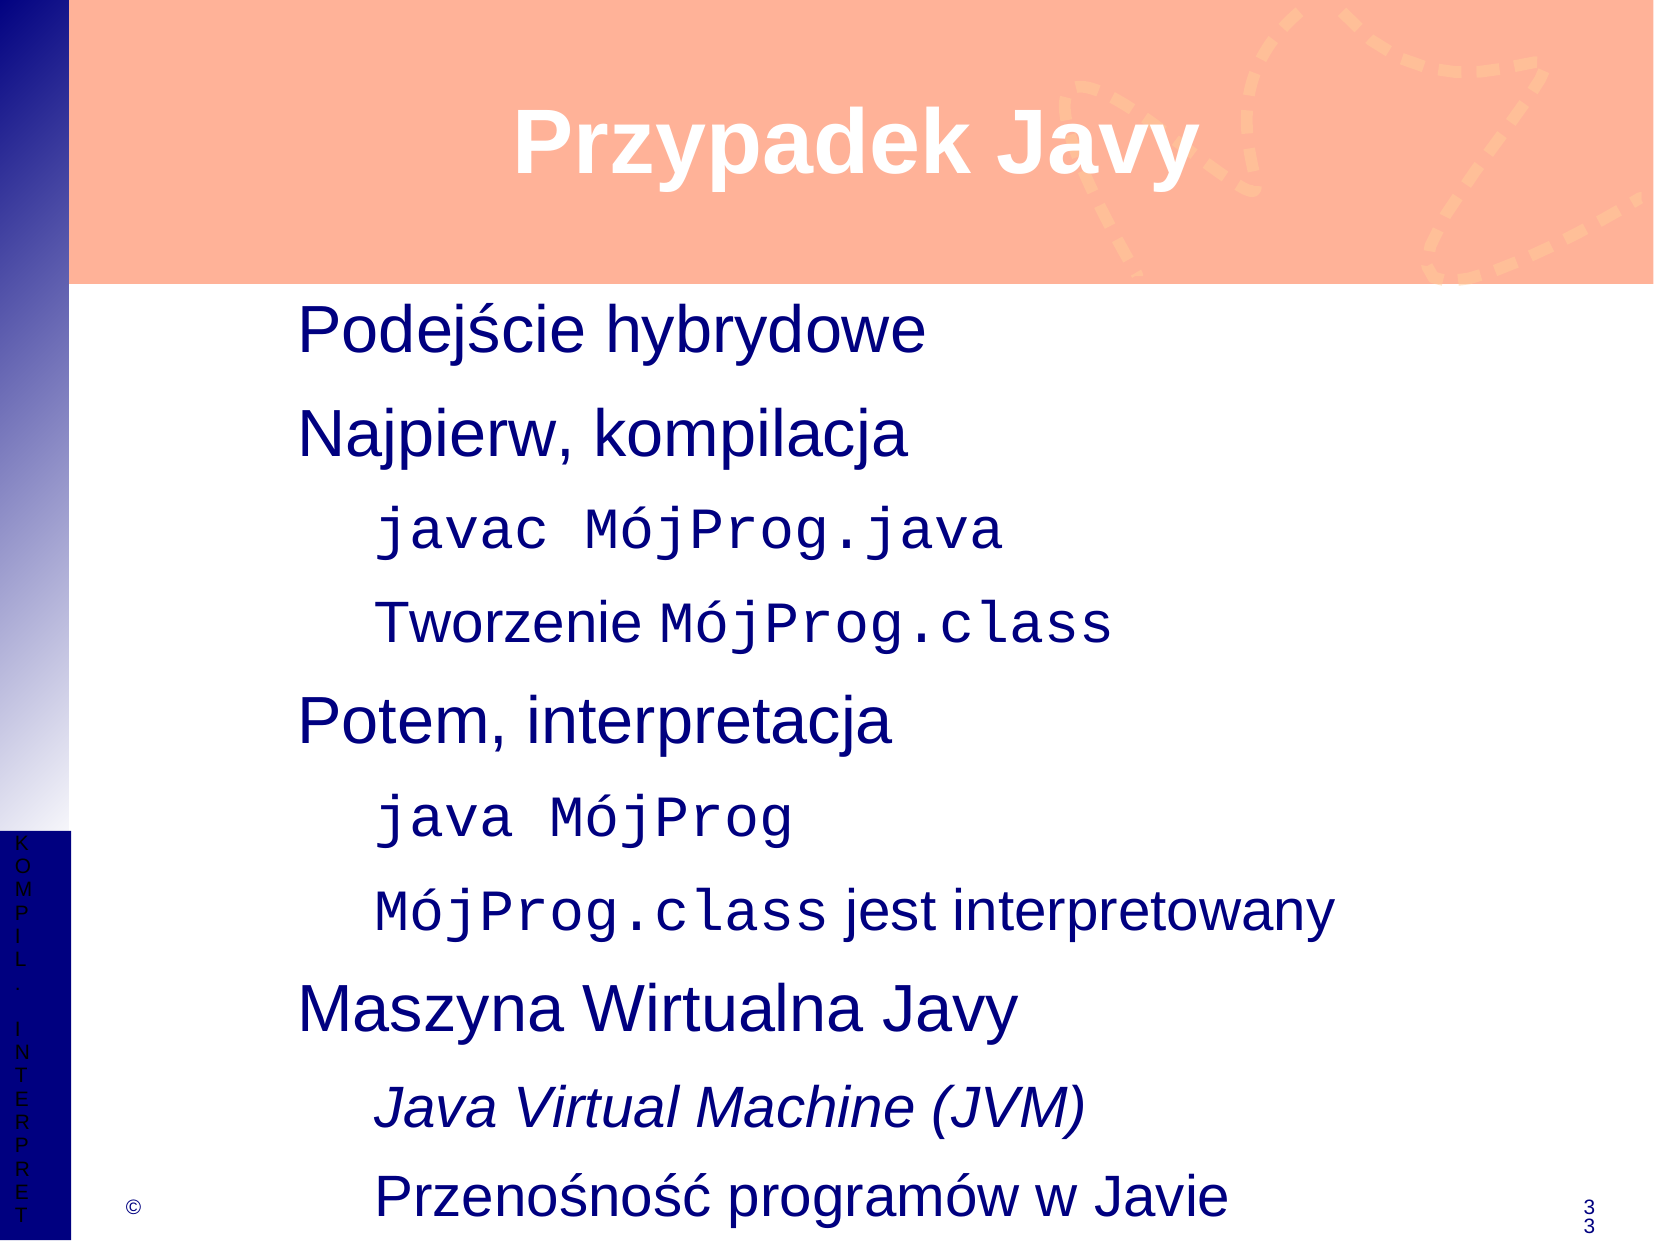

# Przypadek Javy
Podejście hybrydowe
Najpierw, kompilacja
javac MójProg.java
Tworzenie MójProg.class
Potem, interpretacja
java MójProg
MójProg.class jest interpretowany
Maszyna Wirtualna Javy
Java Virtual Machine (JVM)
Przenośność programów w Javie
K
O
M
P
I
L
.
I
N
T
E
R
P
R
E
T